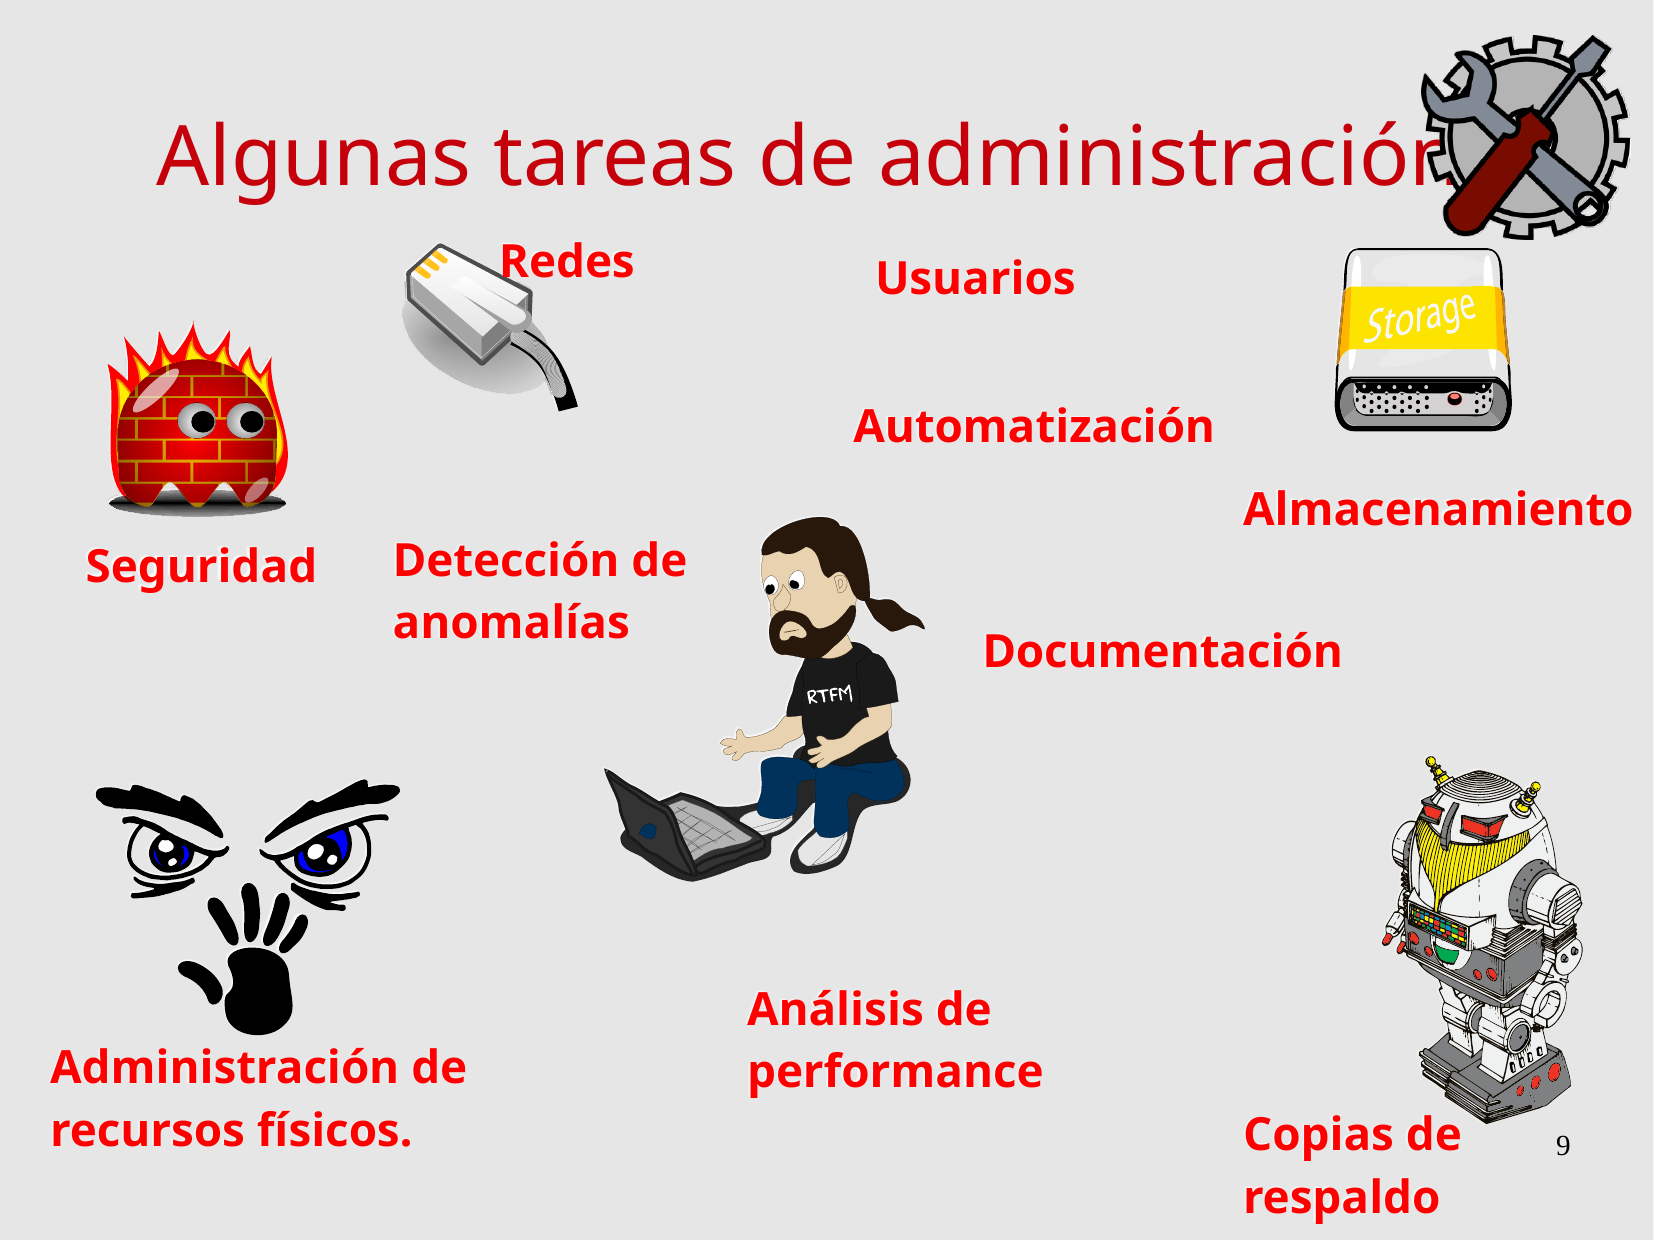

# Algunas tareas de administración
Redes
Usuarios
Automatización
Almacenamiento
Detección de
anomalías
Seguridad
Documentación
Análisis de
performance
Administración de
recursos físicos.
Copias de
respaldo
9